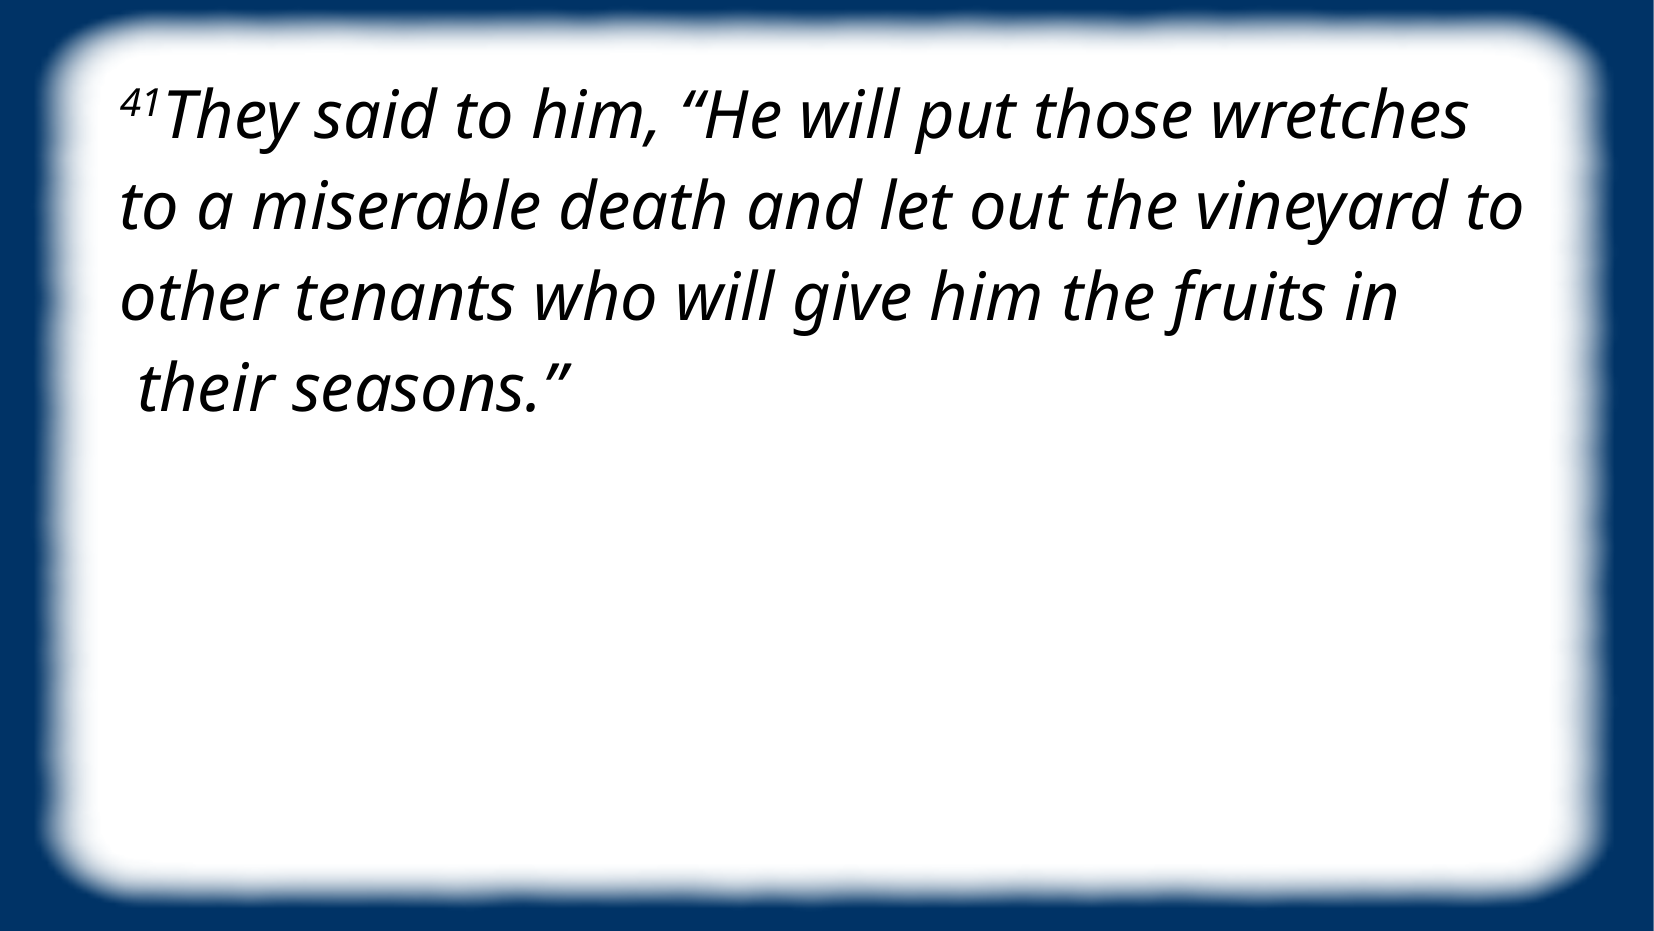

41They said to him, “He will put those wretches to a miserable death and let out the vineyard to other tenants who will give him the fruits in
 their seasons.”